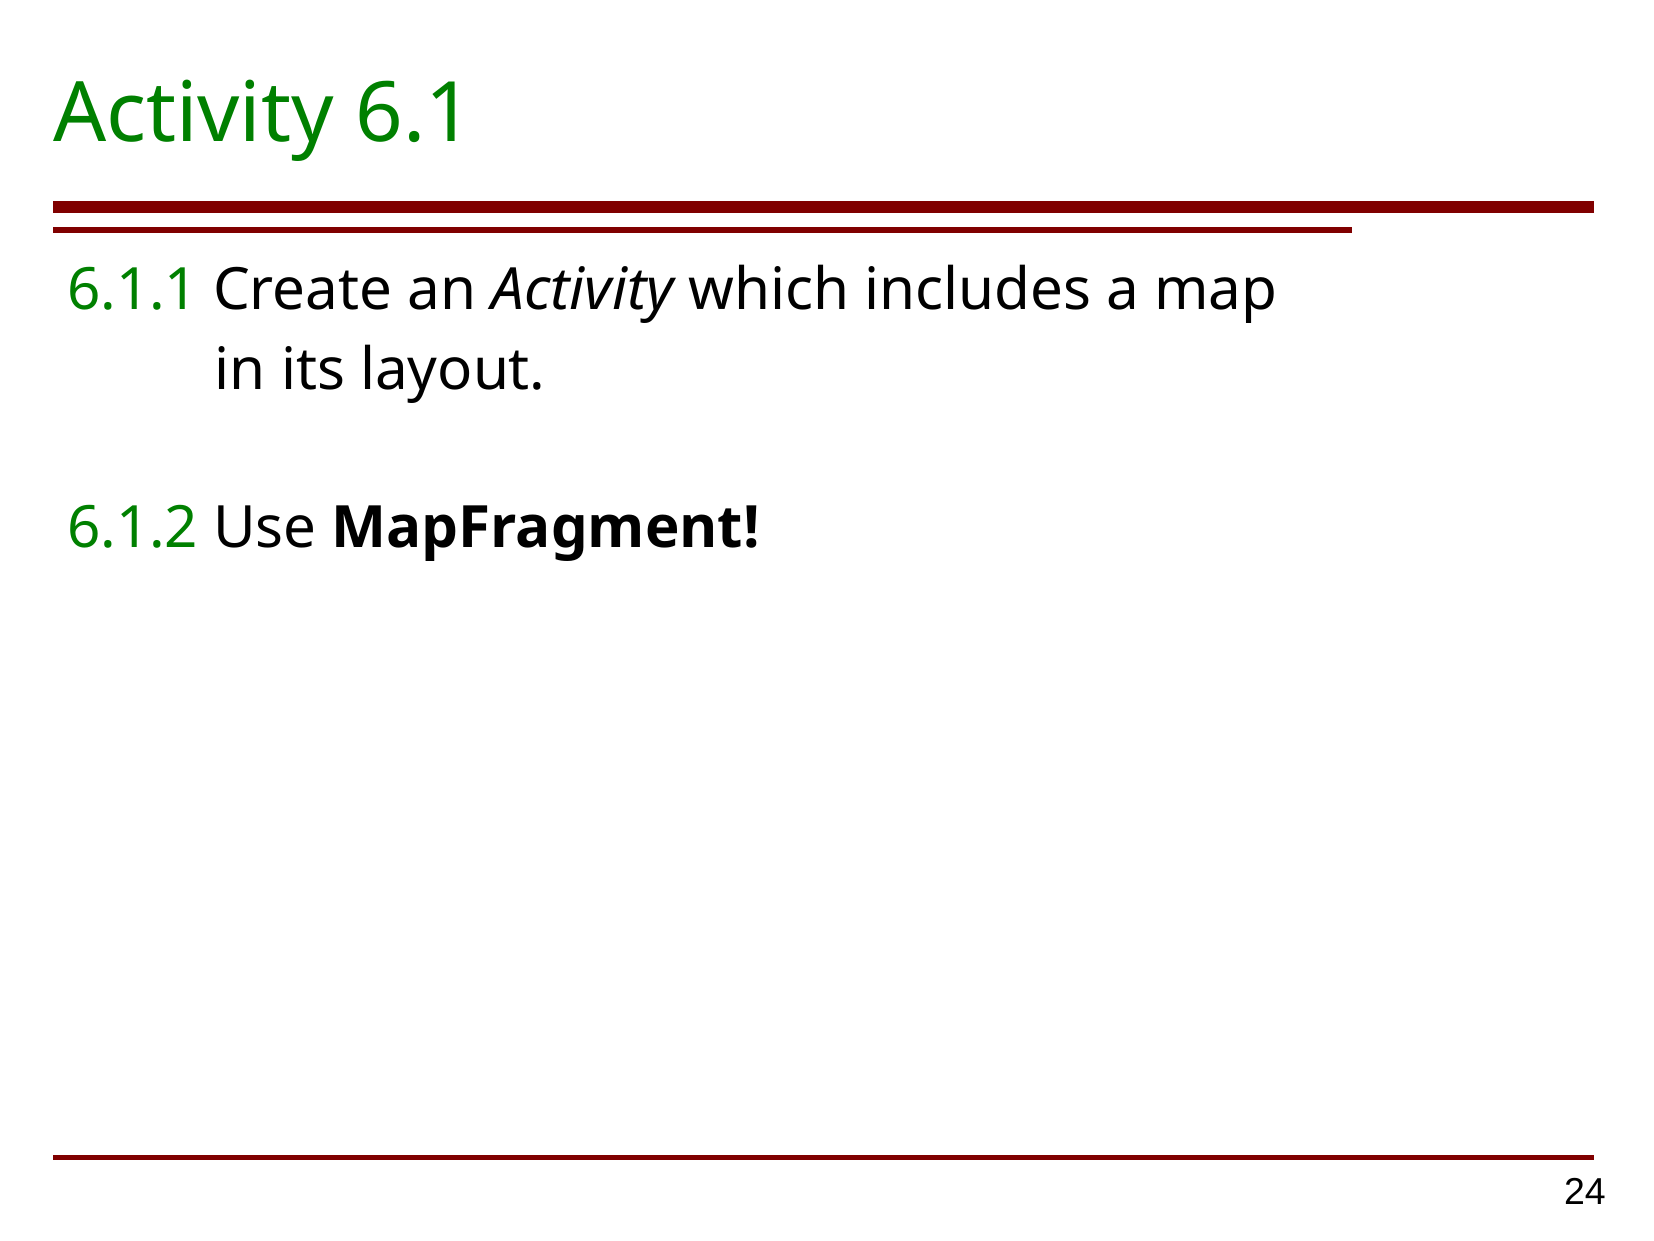

# Activity 6.1
6.1.1 Create an Activity which includes a map
		in its layout.
6.1.2 Use MapFragment!